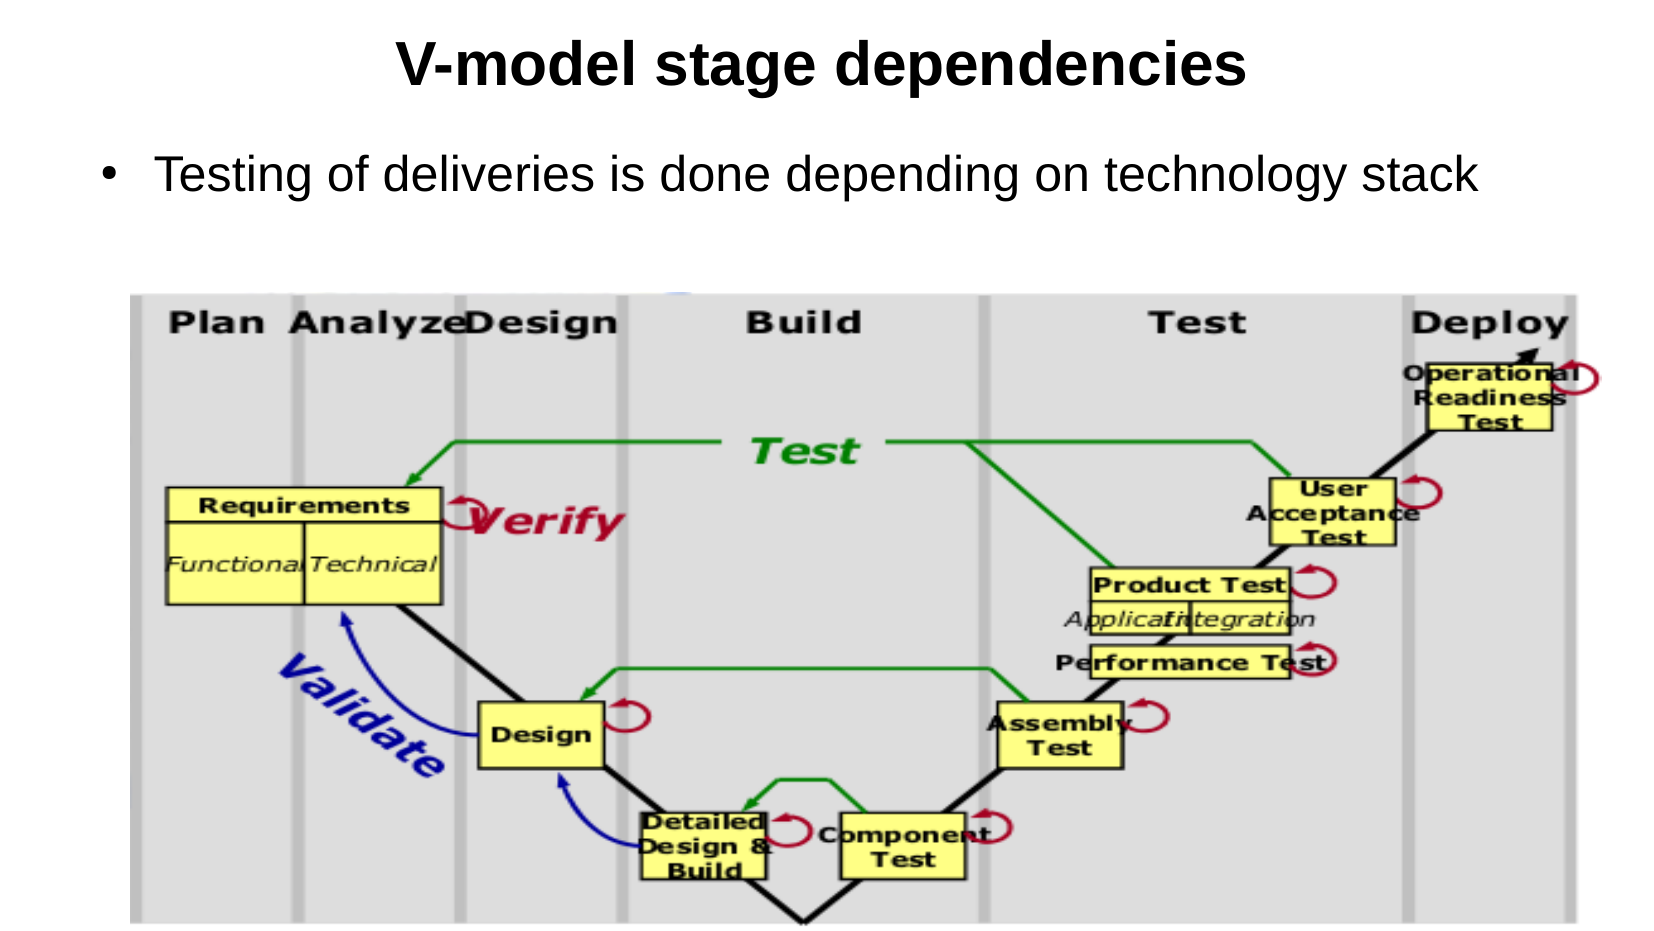

# V-model stage dependencies
Testing of deliveries is done depending on technology stack